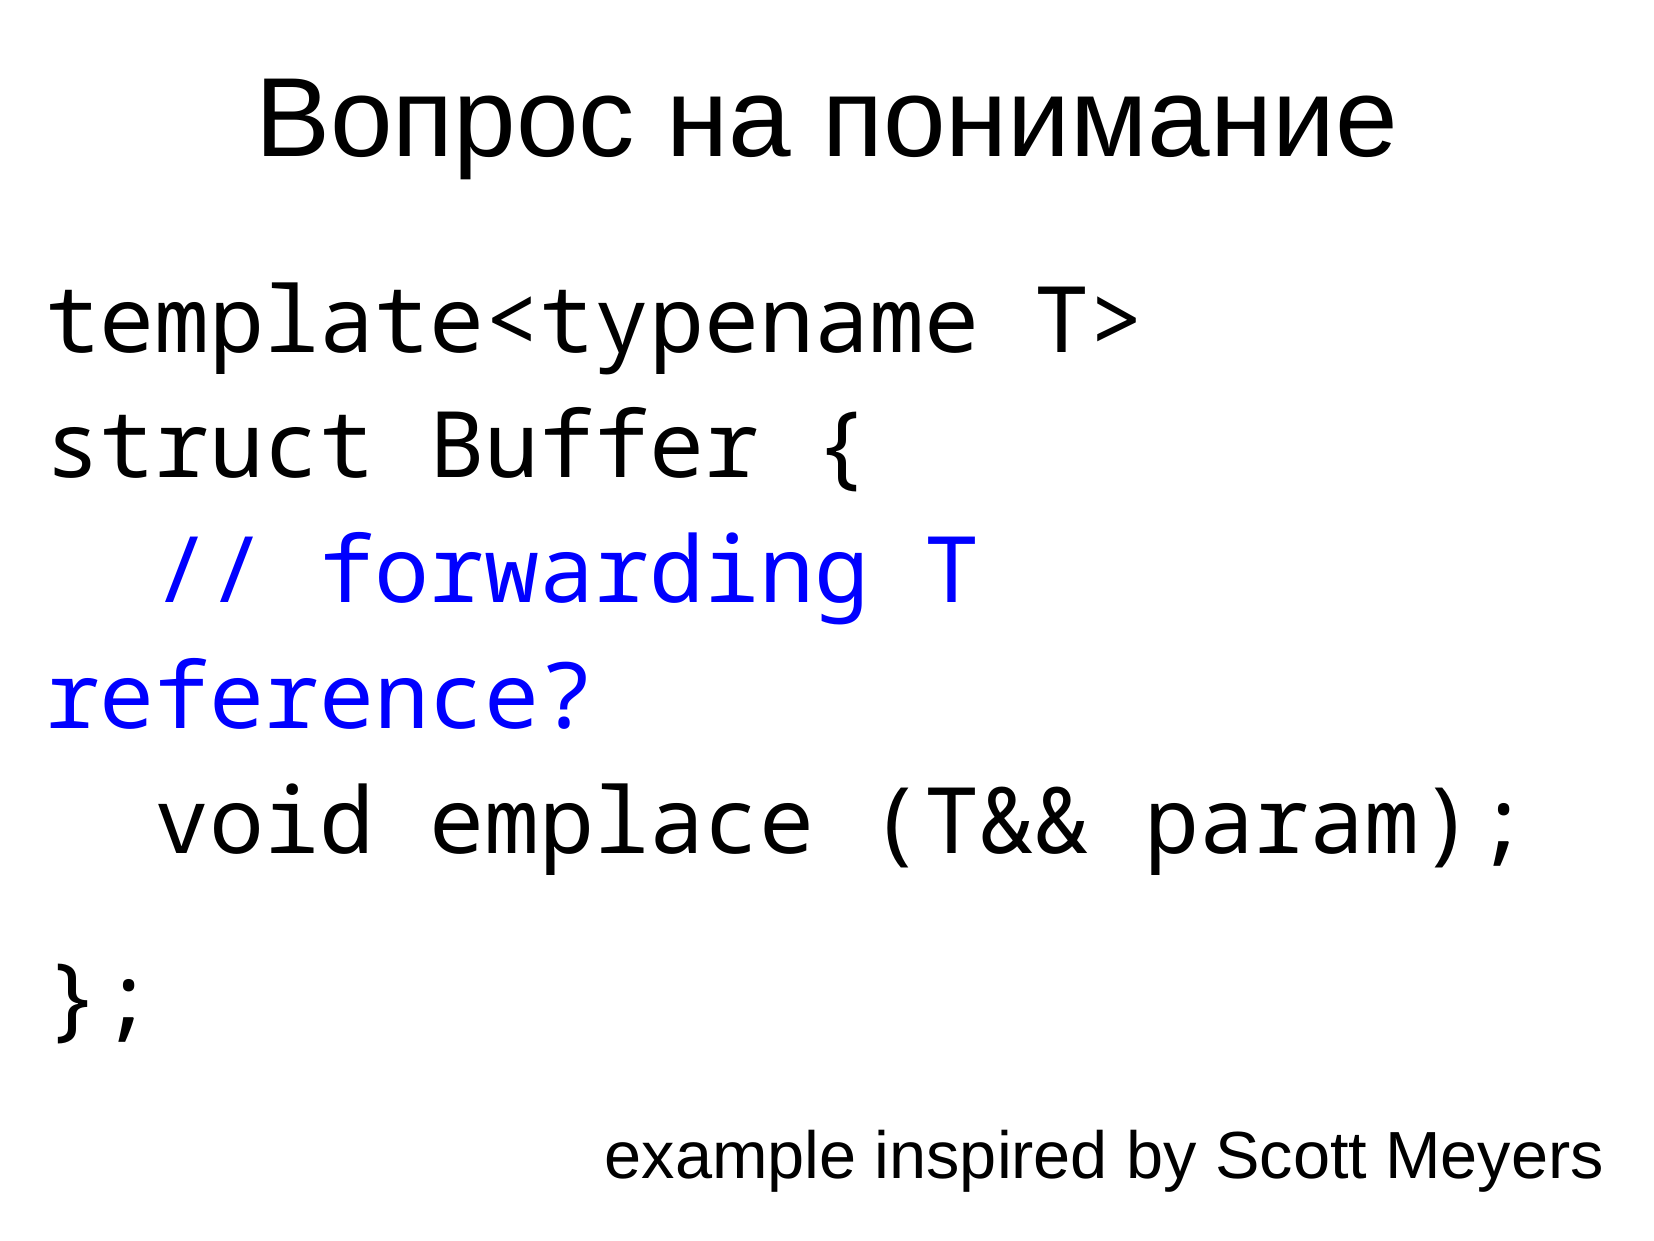

# Вопрос на понимание
template<typename T>
struct Buffer {
 // forwarding T reference?
 void emplace (T&& param);
};
example inspired by Scott Meyers